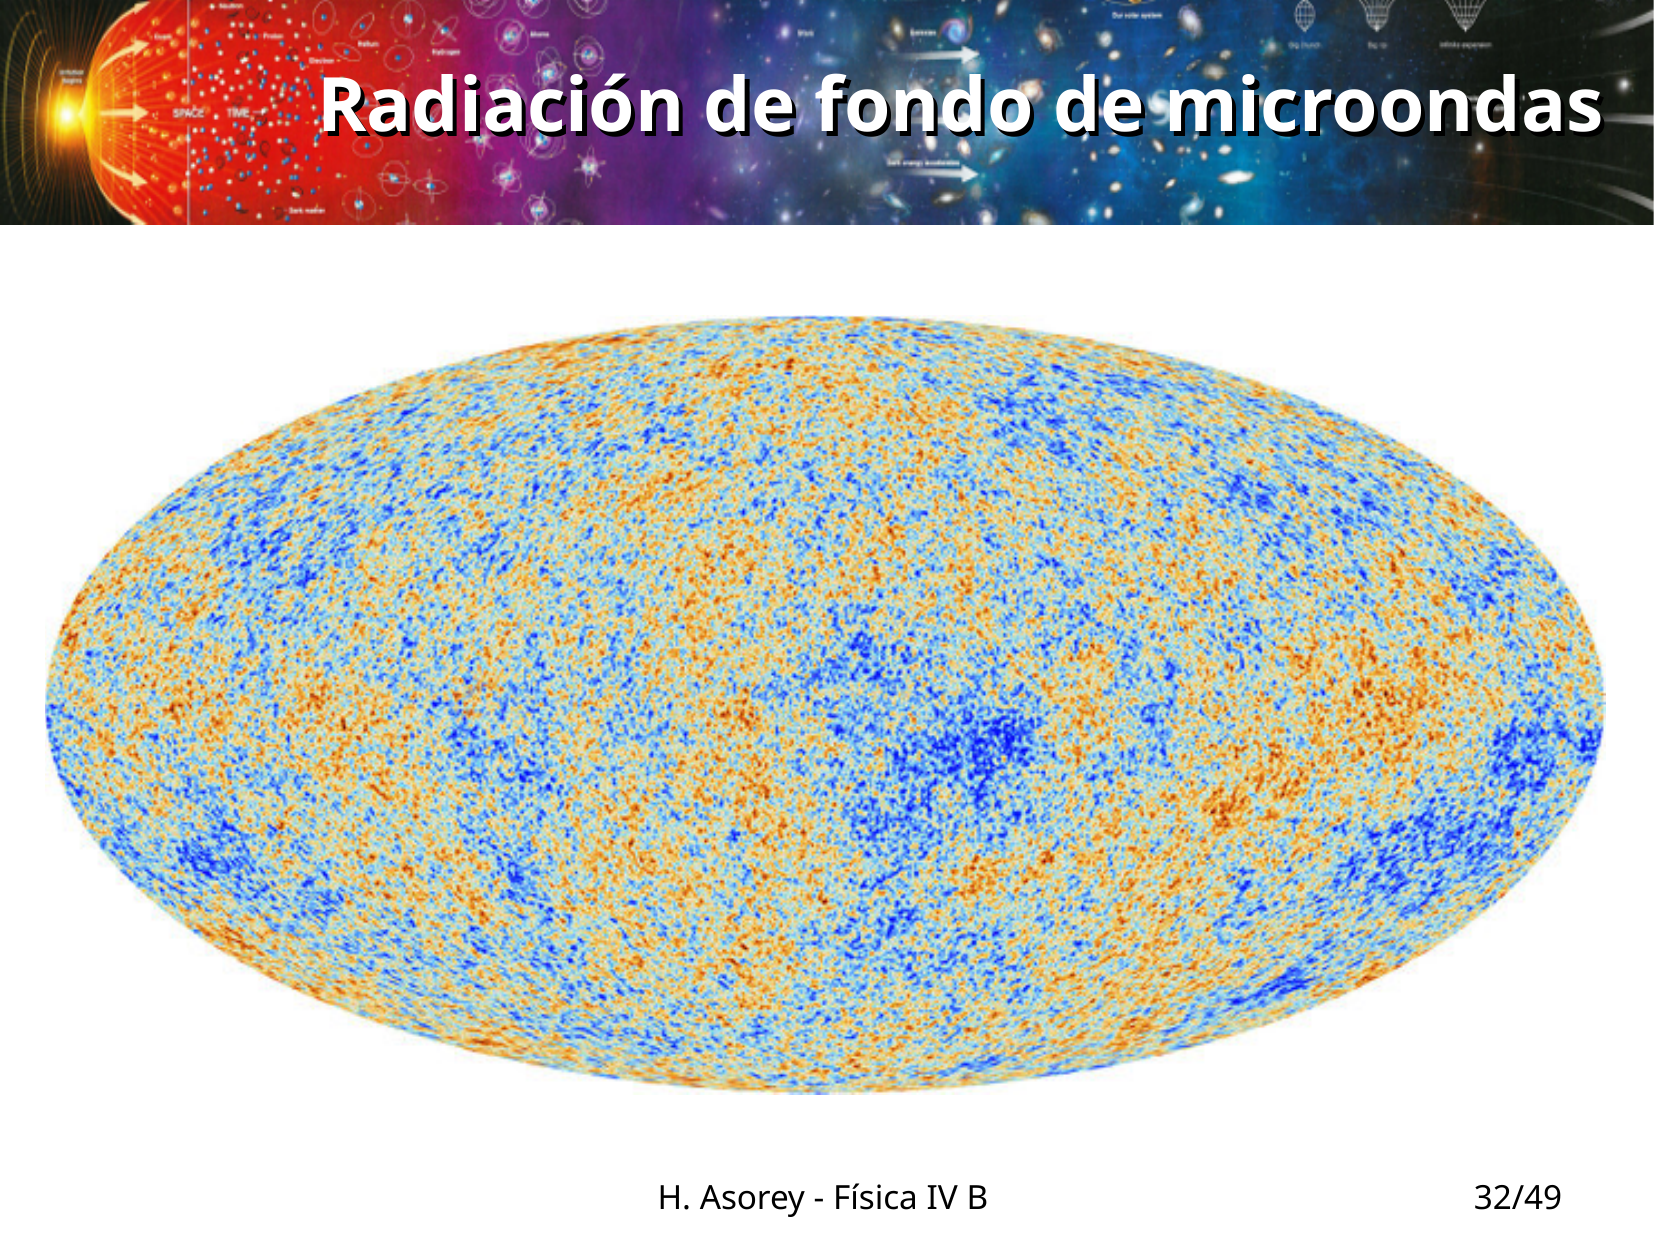

# Radiación de fondo de microondas
H. Asorey - Física IV B
32